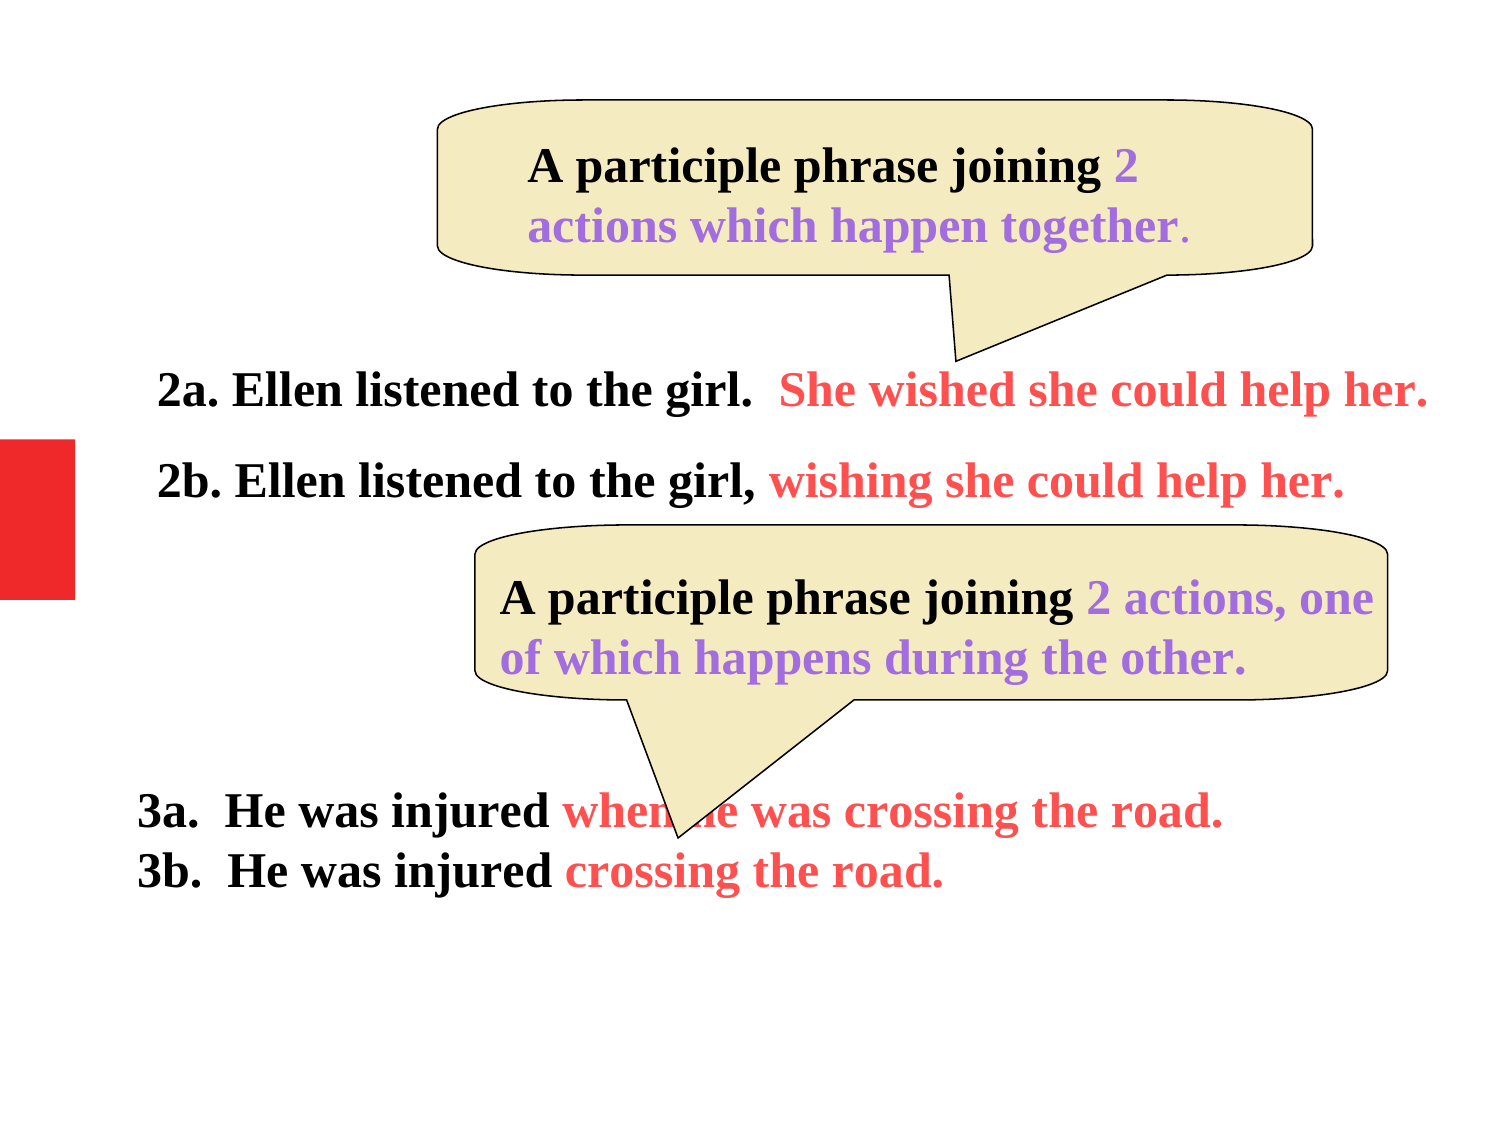

A participle phrase joining 2 actions which happen together.
2a. Ellen listened to the girl. She wished she could help her.
2b. Ellen listened to the girl, wishing she could help her.
A participle phrase joining 2 actions, one of which happens during the other.
 3a. He was injured when he was crossing the road.
 3b. He was injured crossing the road.